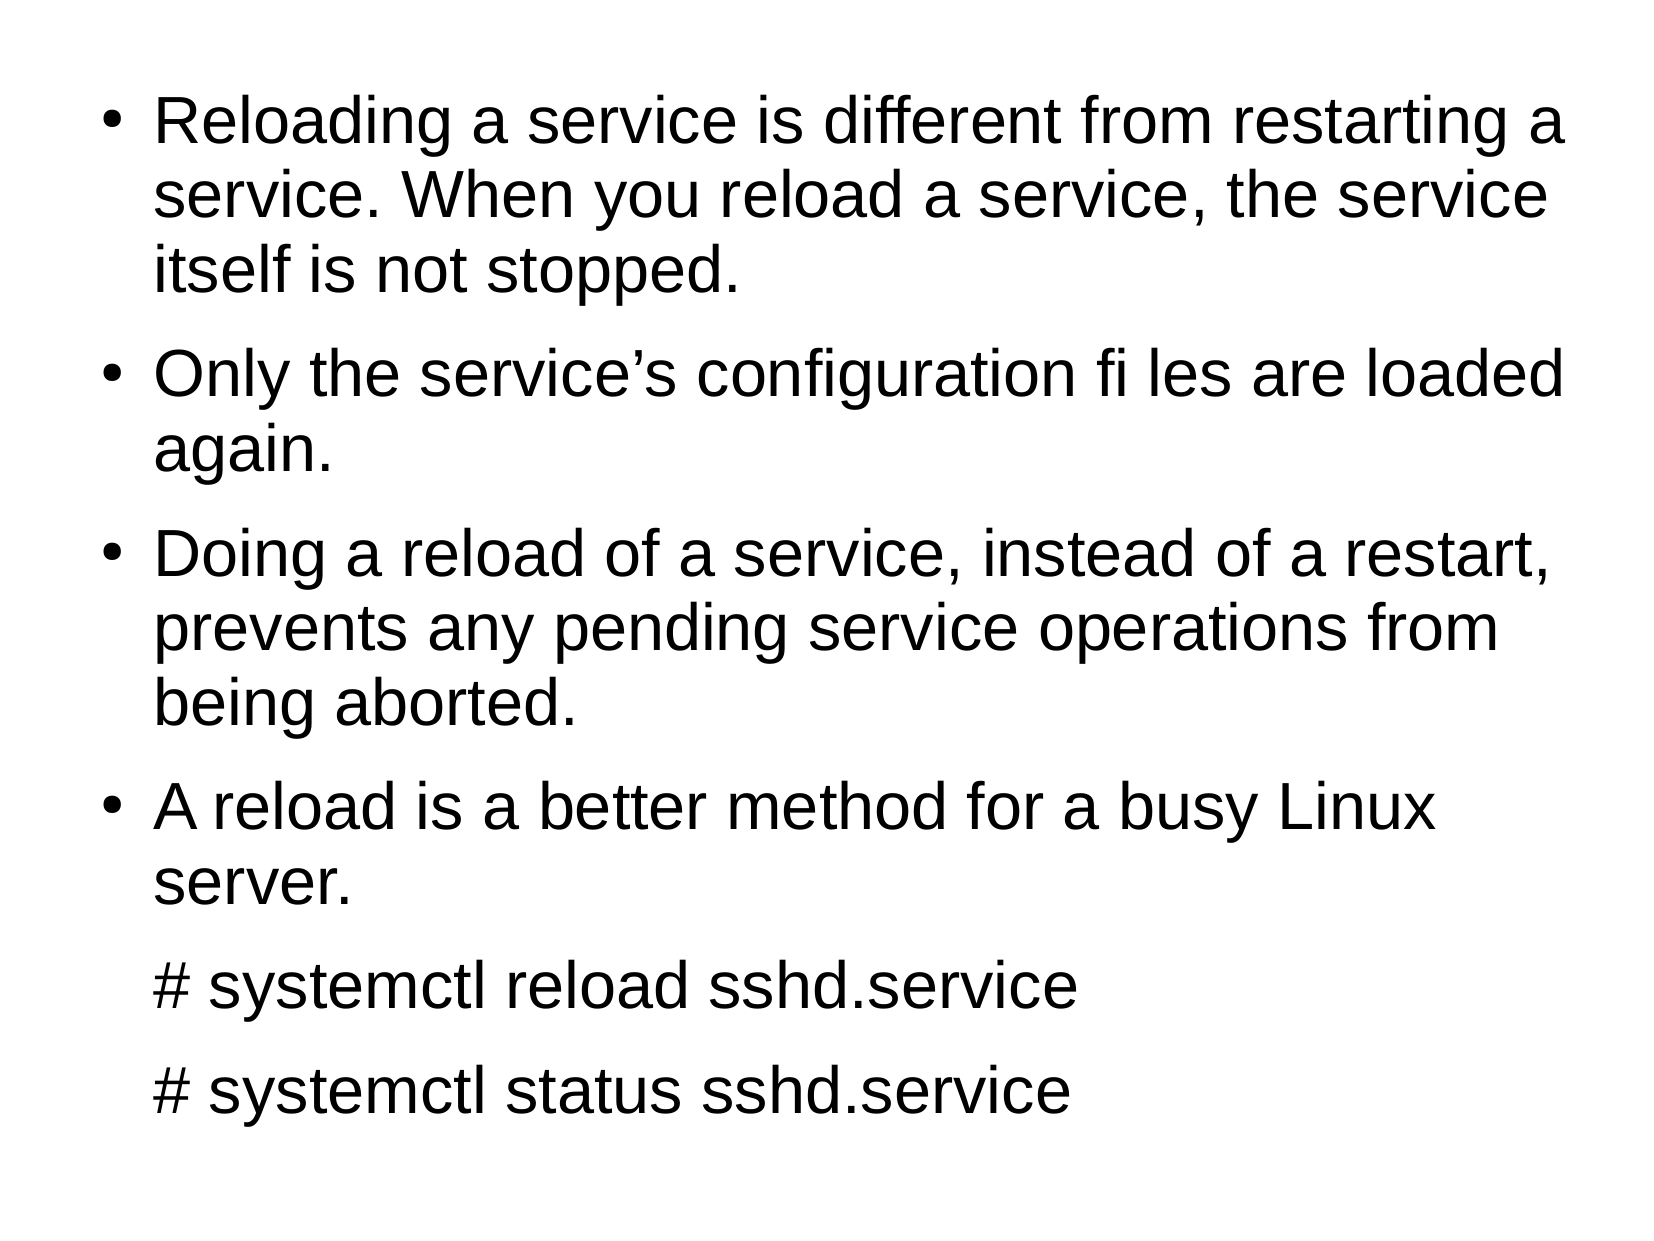

# Reloading a service is different from restarting a service. When you reload a service, the service itself is not stopped.
Only the service’s configuration fi les are loaded again.
Doing a reload of a service, instead of a restart, prevents any pending service operations from being aborted.
A reload is a better method for a busy Linux server.
# systemctl reload sshd.service
# systemctl status sshd.service